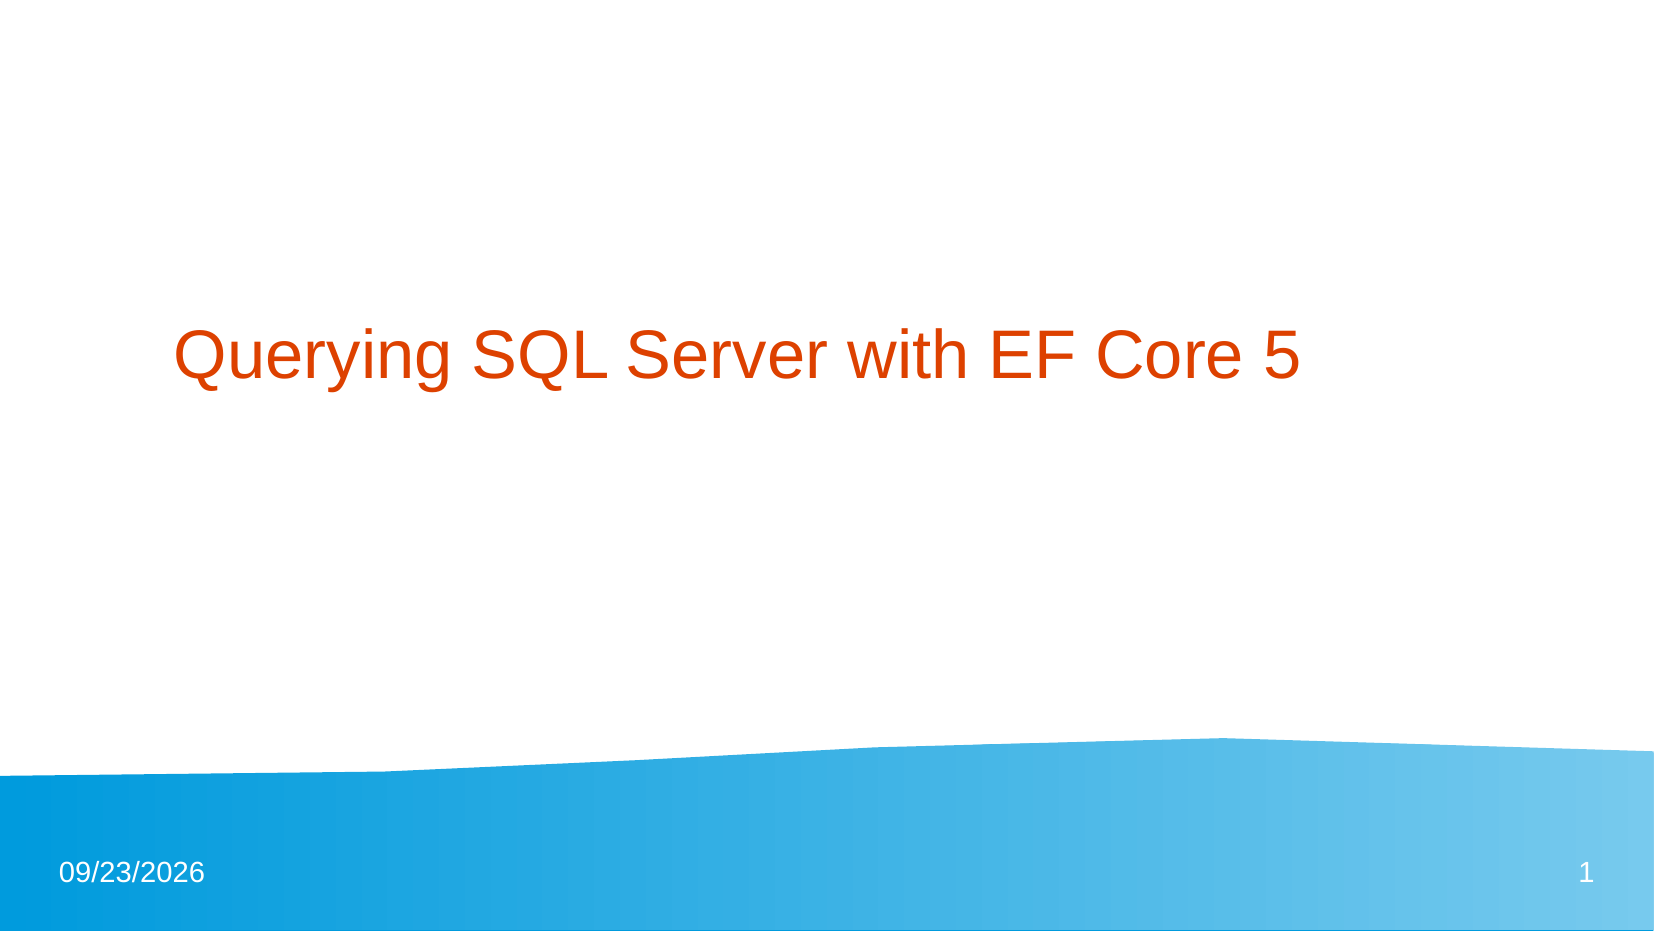

# Querying SQL Server with EF Core 5